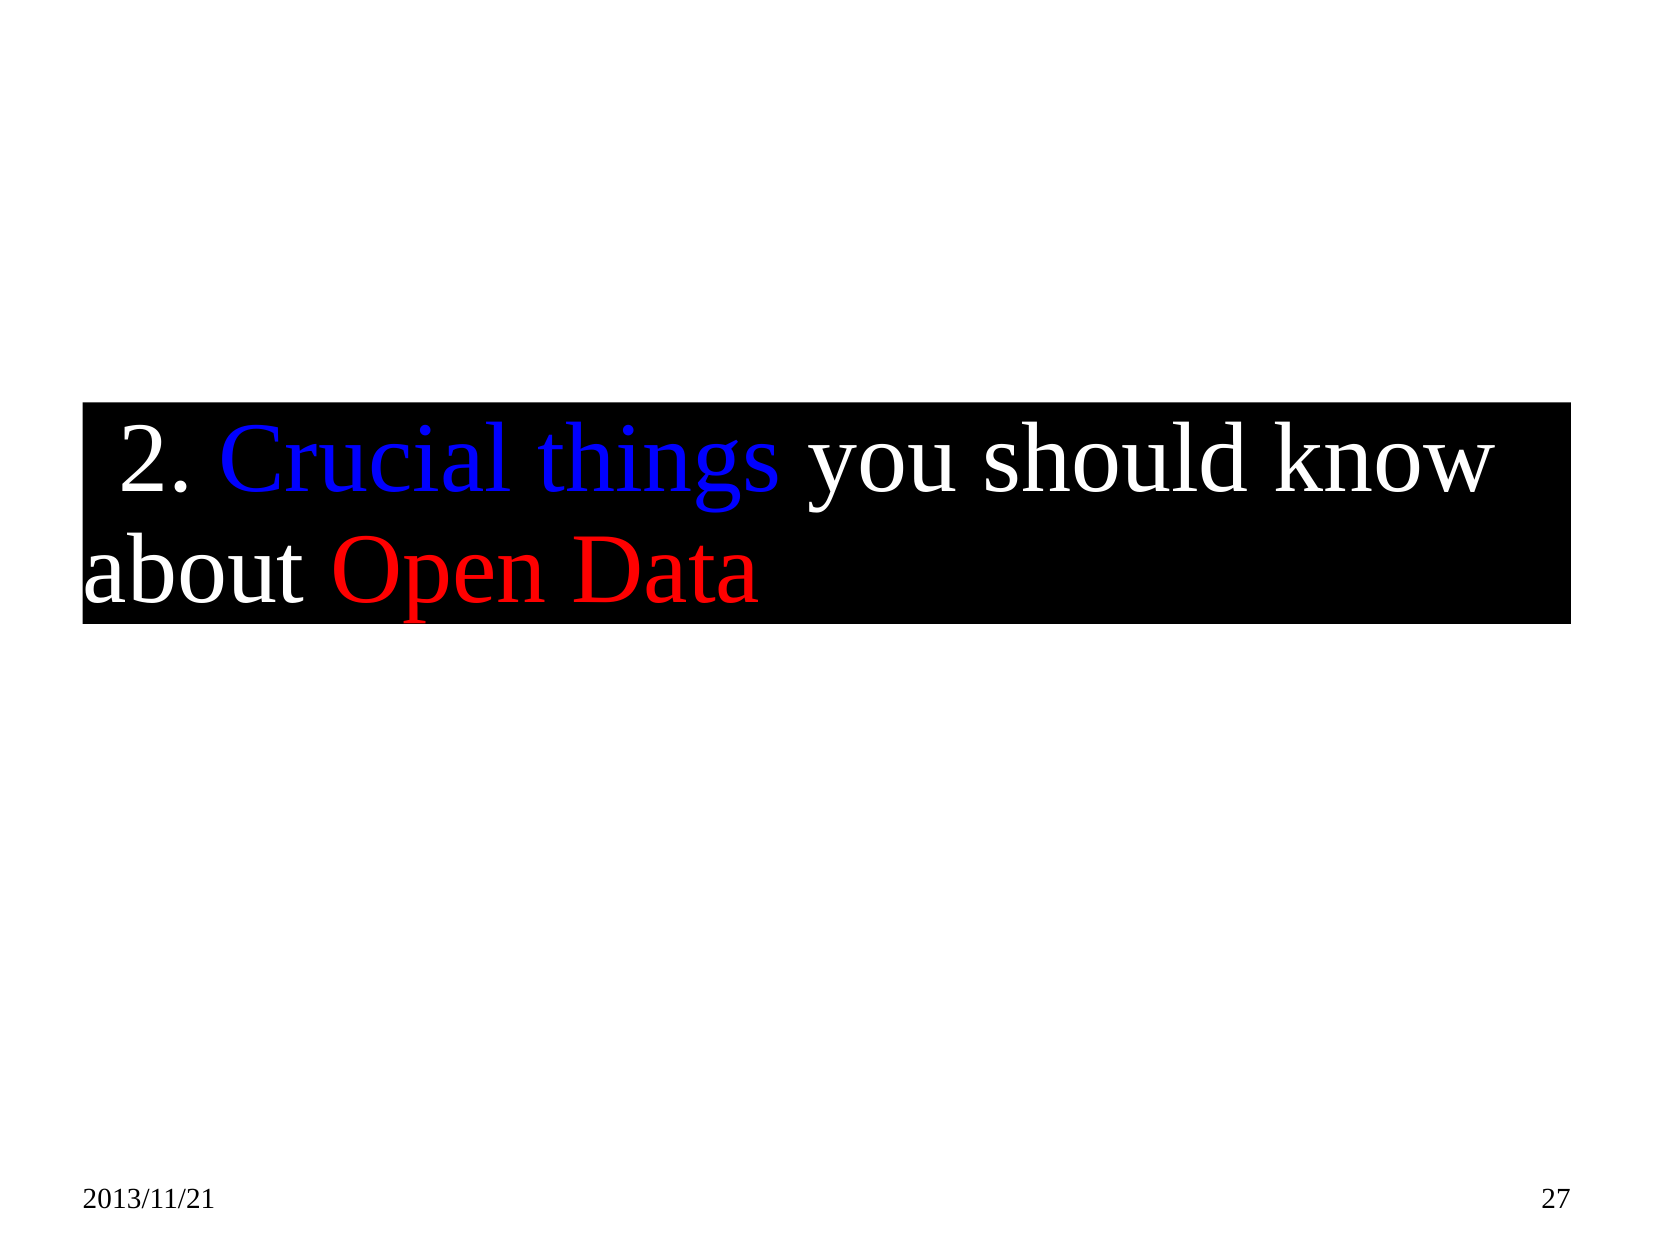

# 2. Crucial things you should know about Open Data
2013/11/21
27